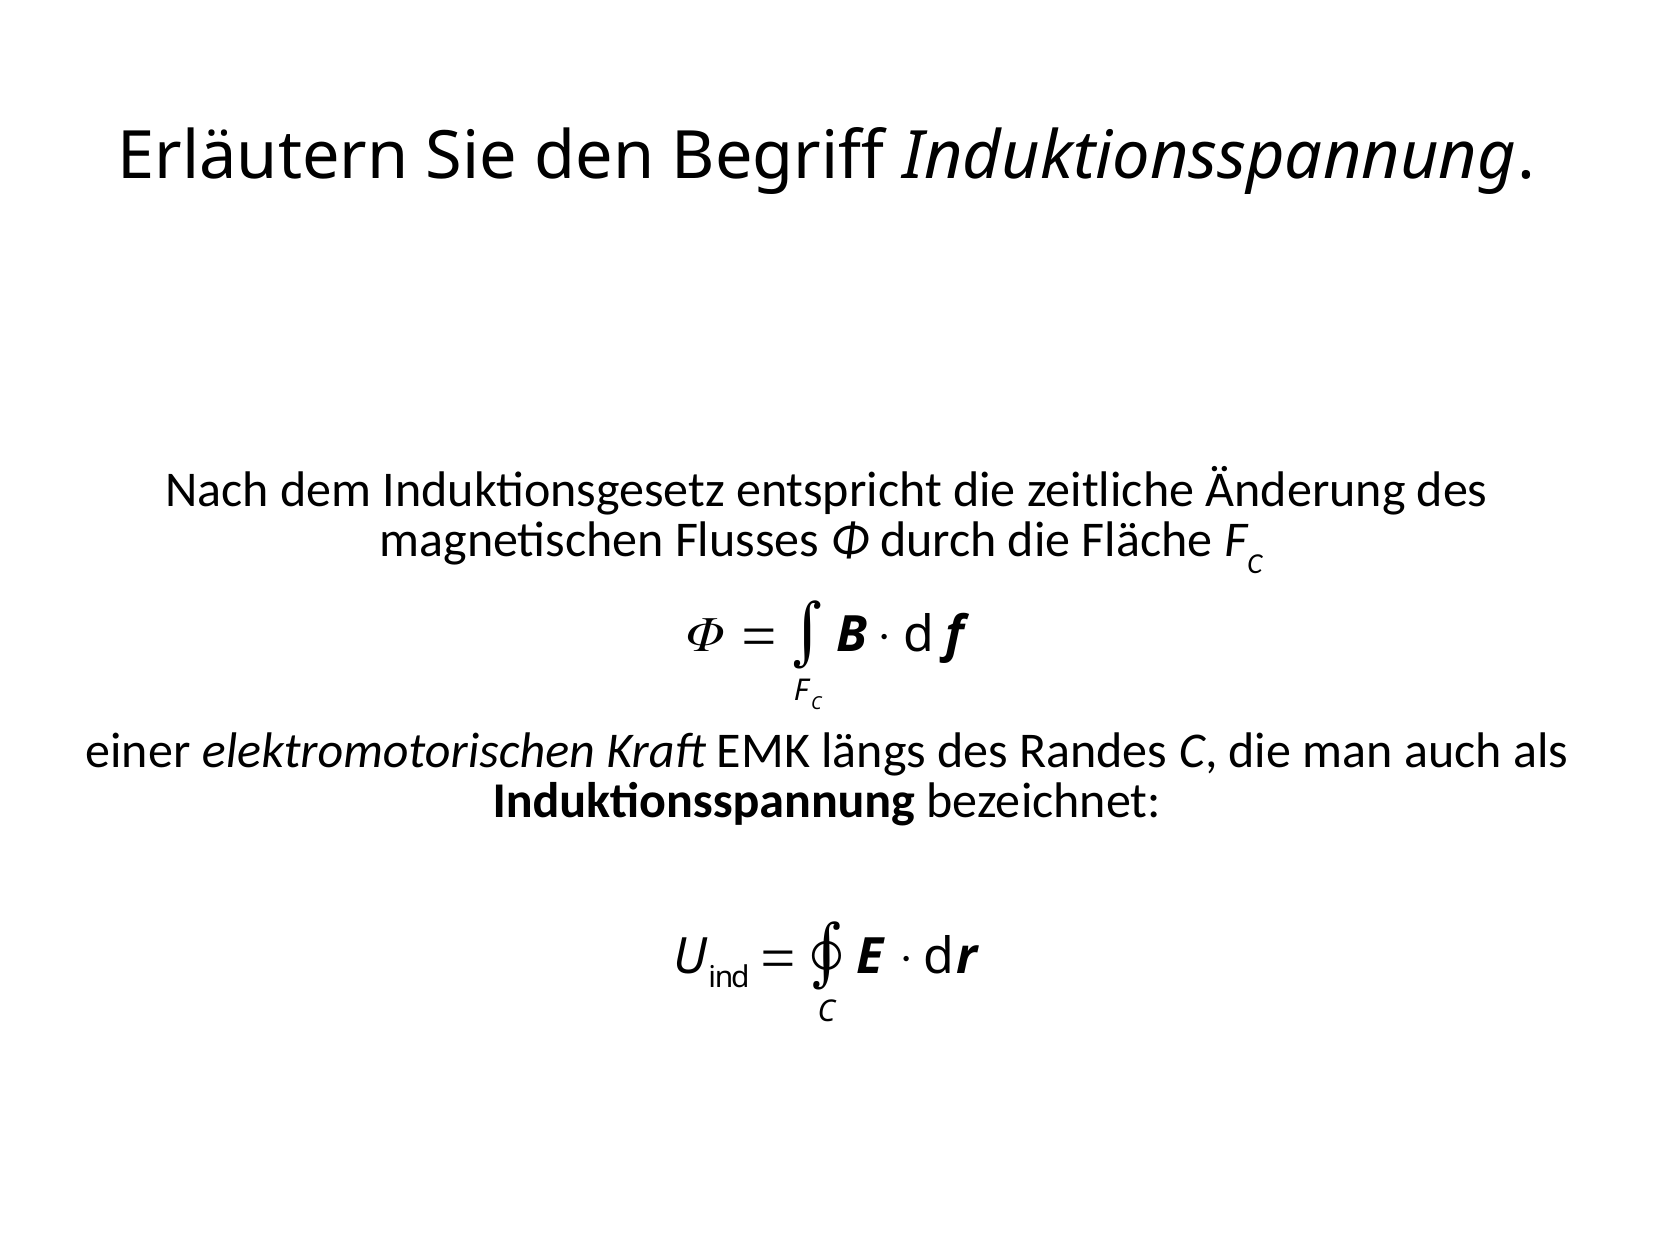

# Erläutern Sie den Begriff Induktionsspannung.
Nach dem Induktionsgesetz entspricht die zeitliche Änderung des magnetischen Flusses Φ durch die Fläche FC
einer elektromotorischen Kraft EMK längs des Randes C, die man auch als Induktionsspannung bezeichnet: